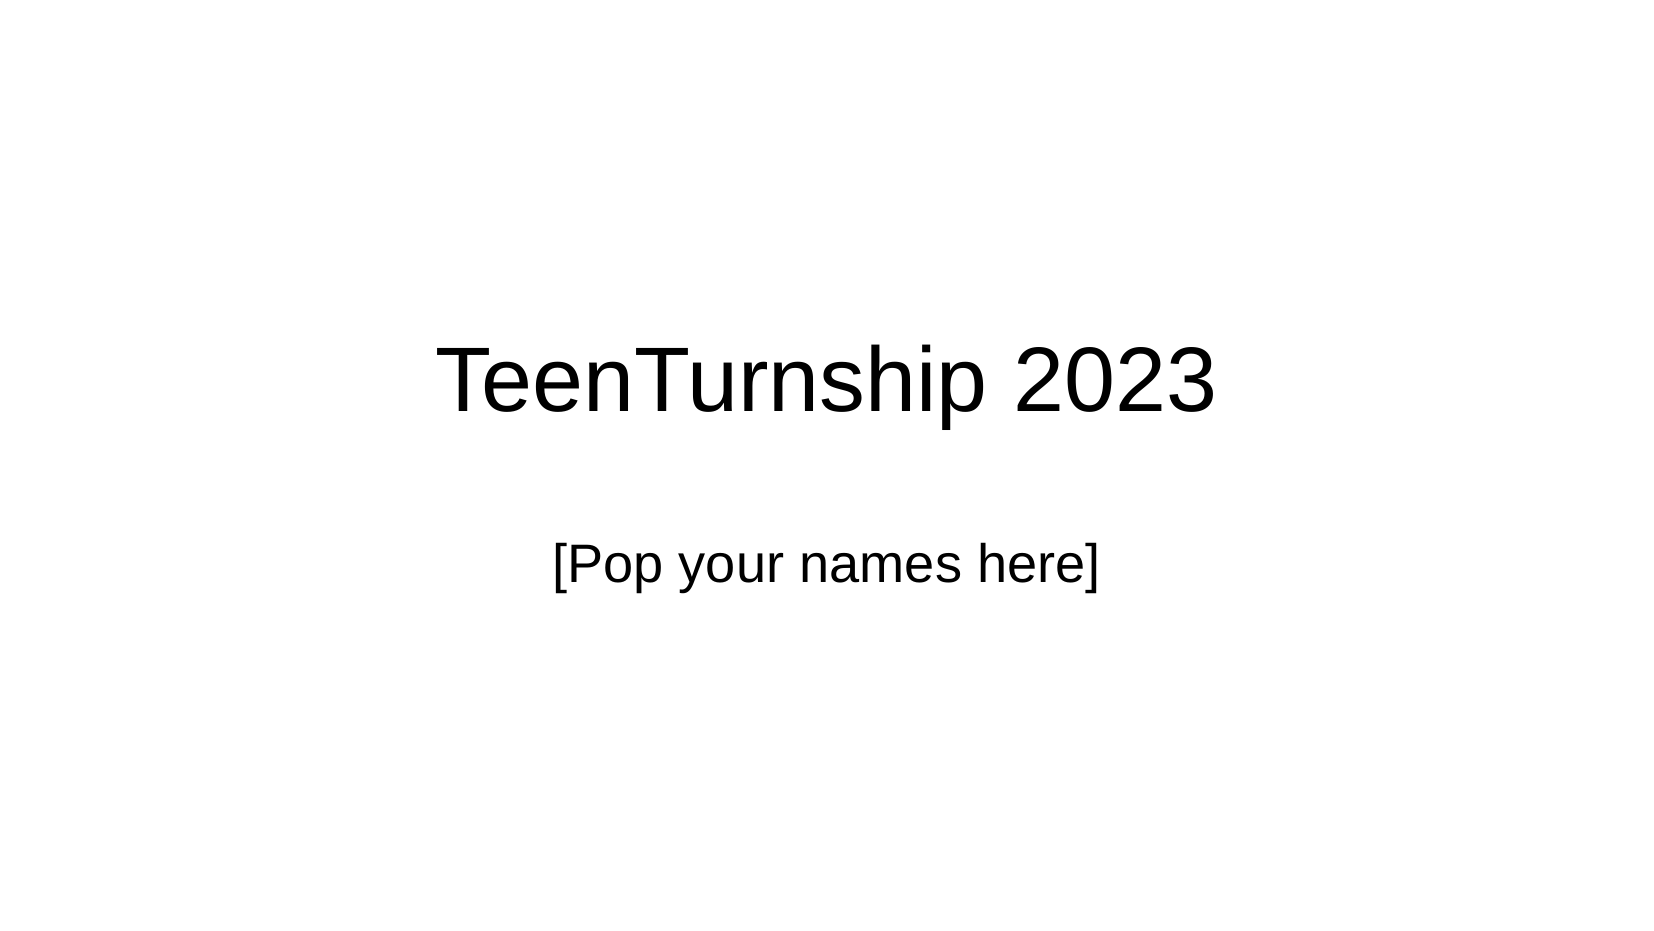

# TeenTurnship 2023 [Pop your names here]